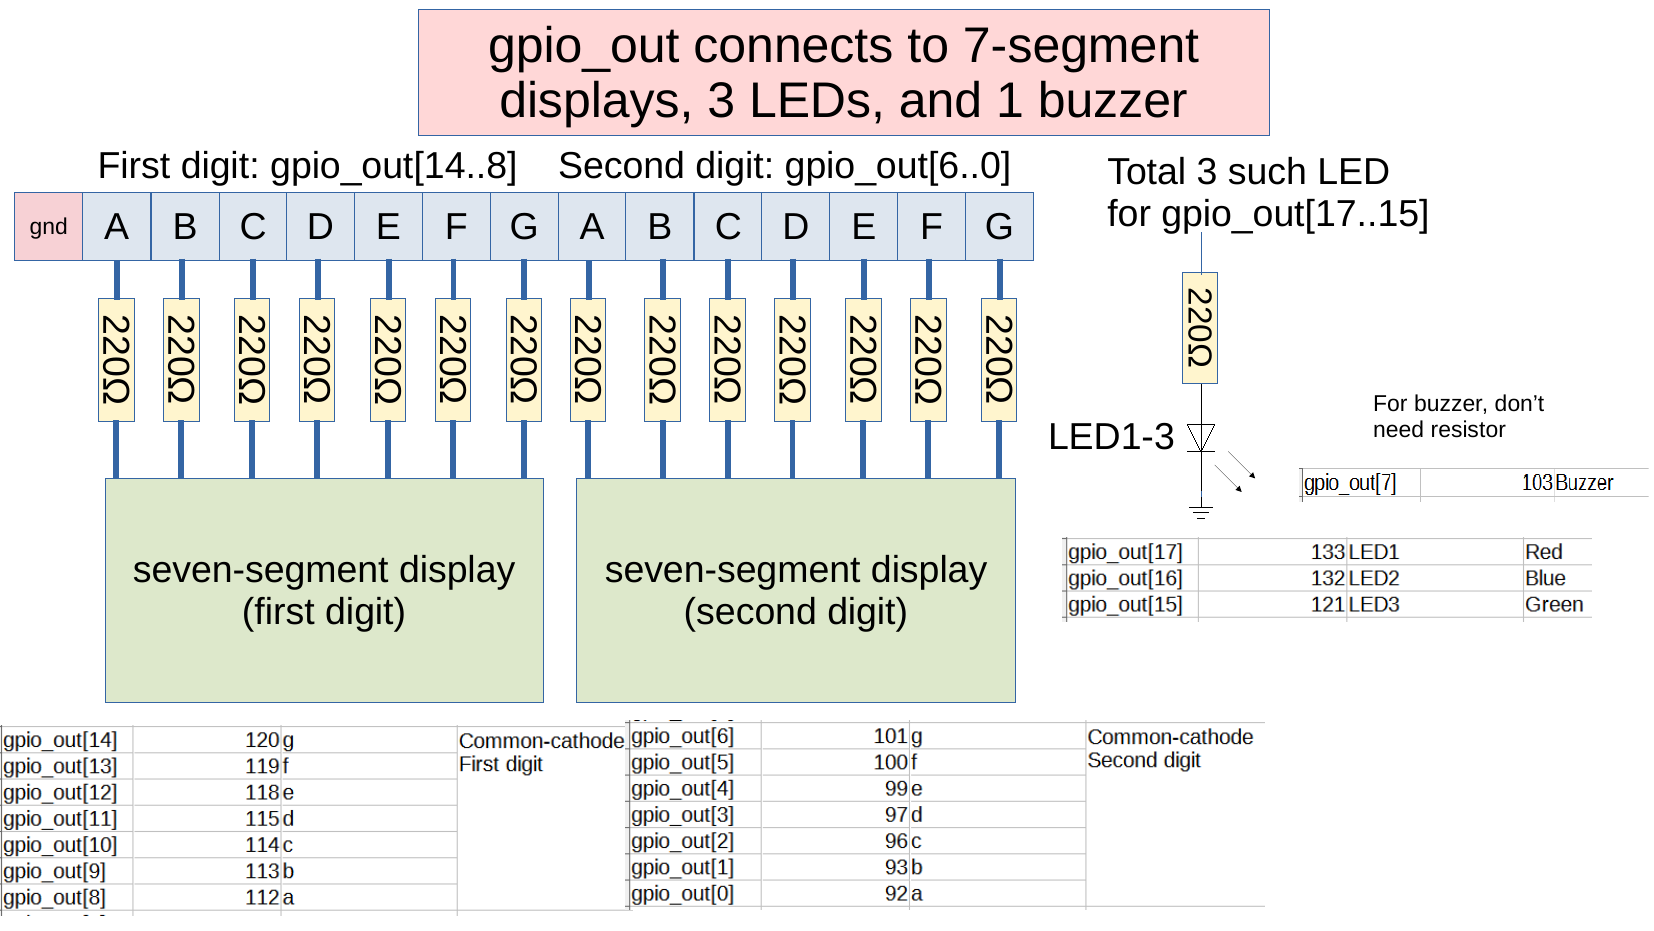

gpio_out connects to 7-segment displays, 3 LEDs, and 1 buzzer
First digit: gpio_out[14..8]
Second digit: gpio_out[6..0]
Total 3 such LED for gpio_out[17..15]
gnd
a
A
B
C
D
E
F
G
A
B
C
D
E
F
G
220Ω
220Ω
220Ω
220Ω
220Ω
220Ω
220Ω
220Ω
220Ω
220Ω
220Ω
220Ω
220Ω
220Ω
220Ω
For buzzer, don’t need resistor
LED1-3
seven-segment display
(first digit)
seven-segment display
(second digit)